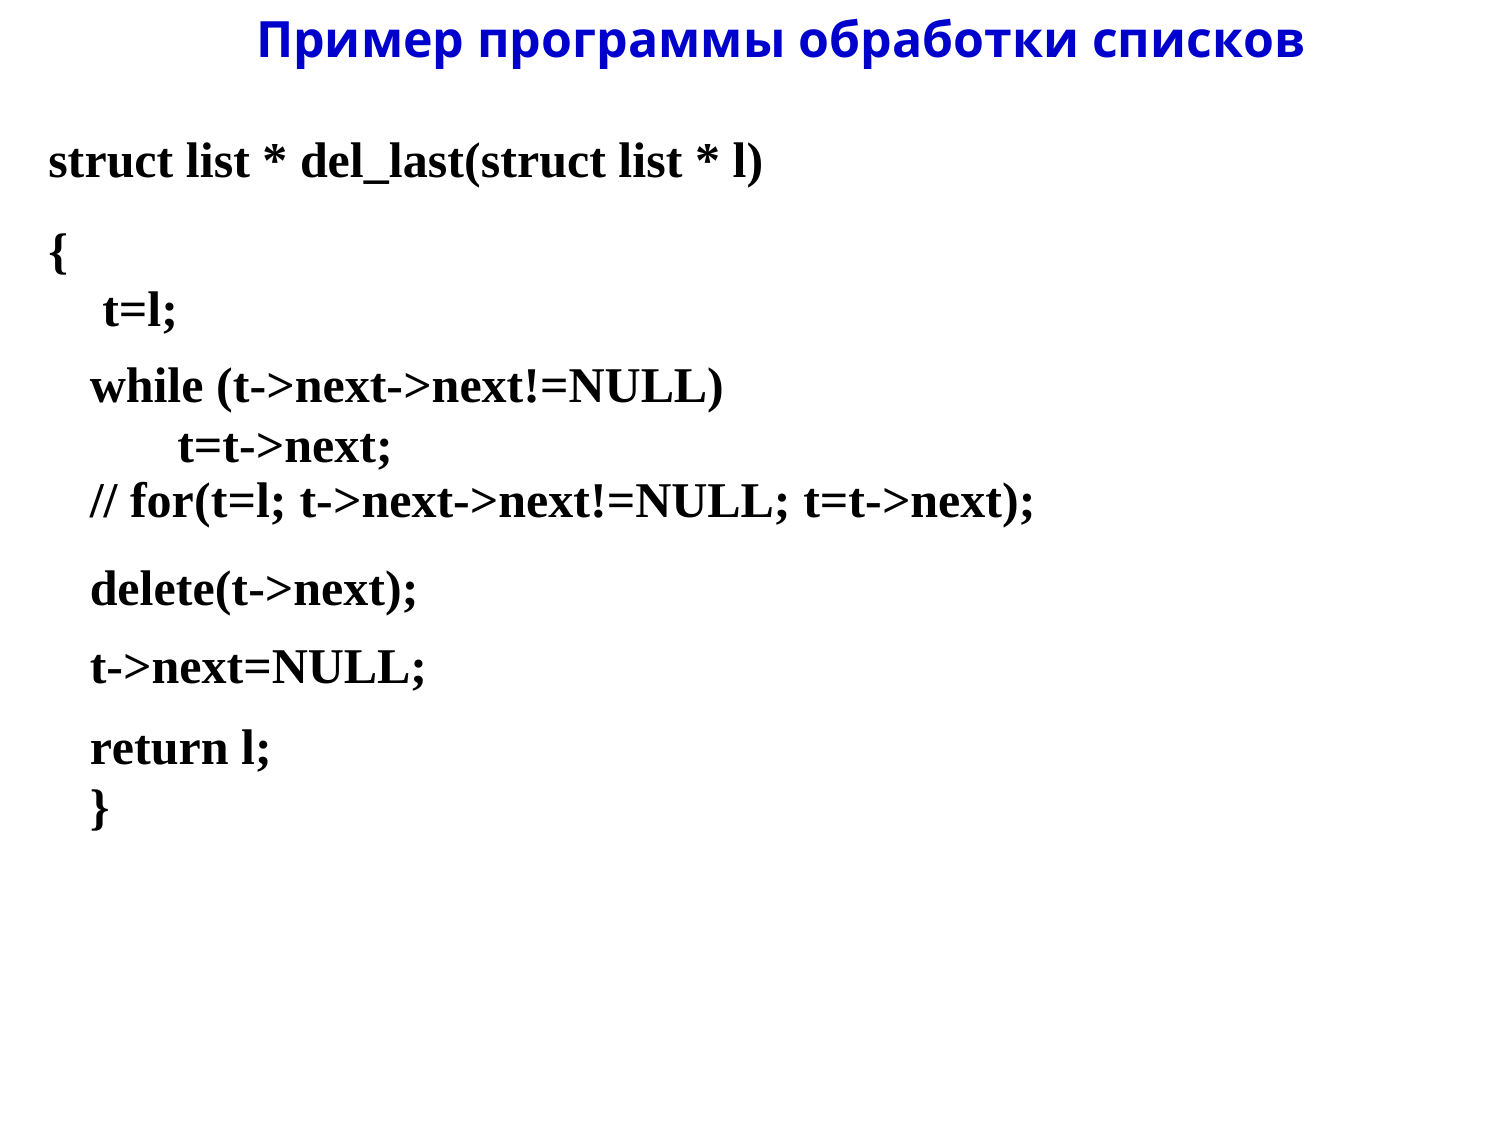

Пример программы обработки списков
struct list * del_last(struct list * l)
{
	 t=l;
while (t->next->next!=NULL)
 t=t->next;
// for(t=l; t->next->next!=NULL; t=t->next);
delete(t->next);
t->next=NULL;
return l;
}